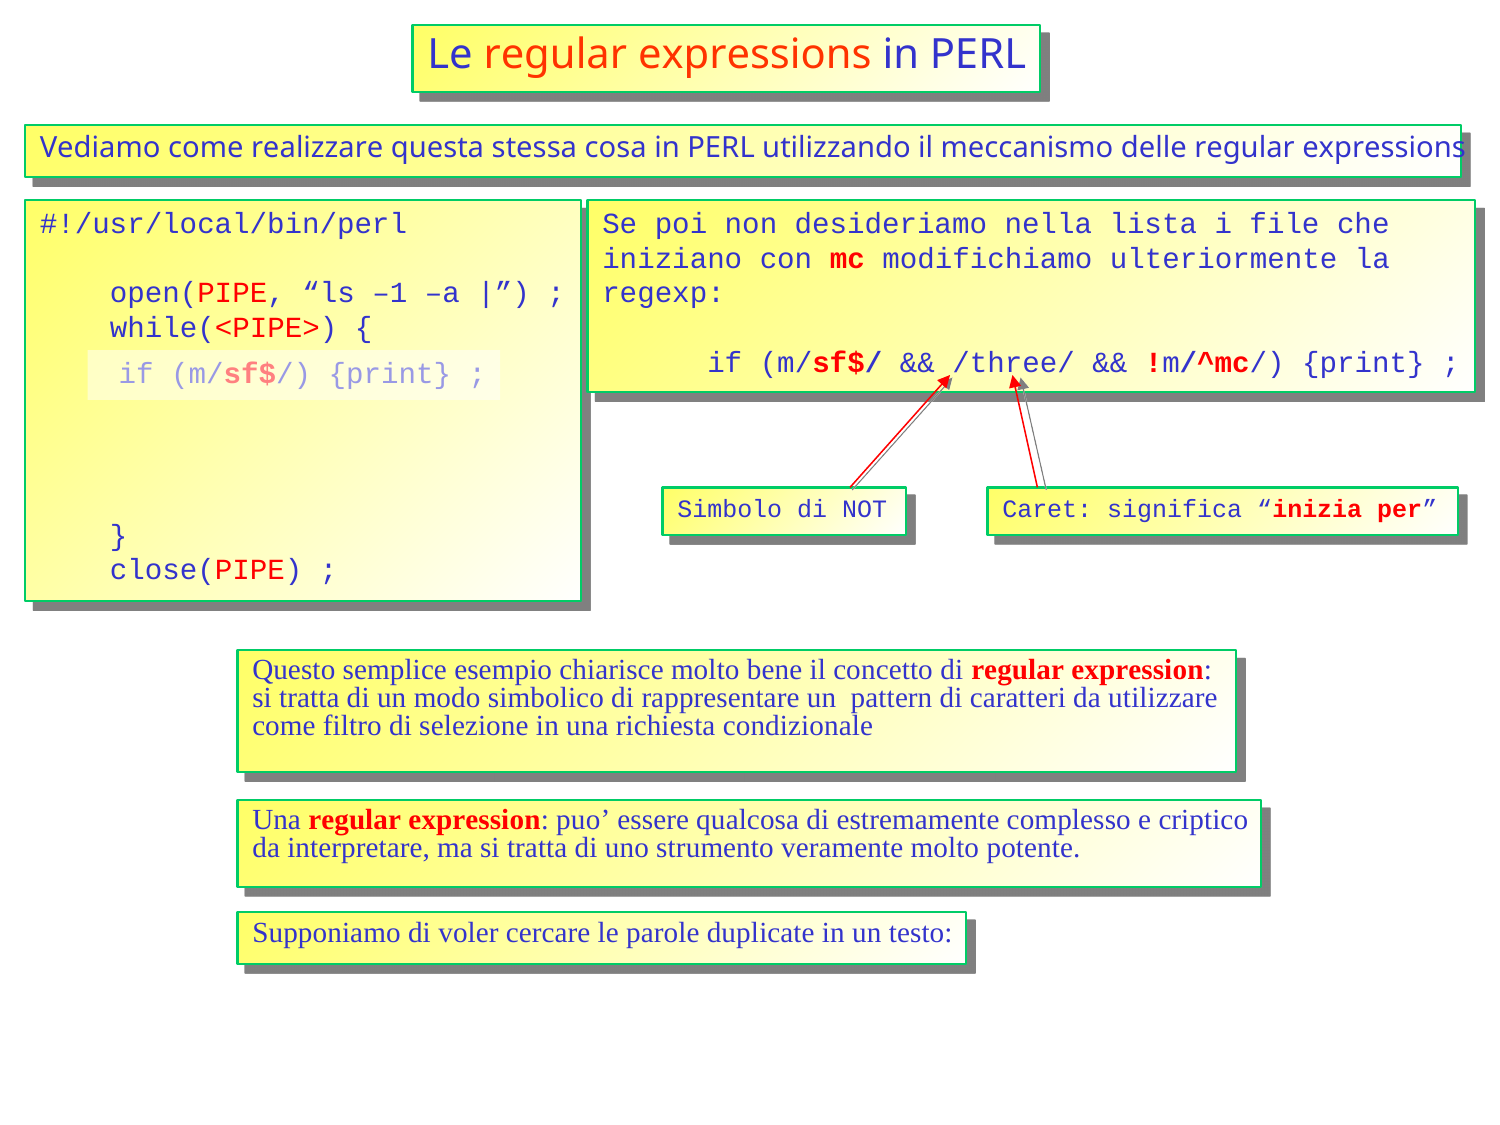

Le regular expressions in PERL
Vediamo come realizzare questa stessa cosa in PERL utilizzando il meccanismo delle regular expressions
#!/usr/local/bin/perl
 open(PIPE, “ls –1 –a |”) ;
 while(<PIPE>) {
 }
 close(PIPE) ;
Se poi non desideriamo nella lista i file che
iniziano con mc modifichiamo ulteriormente la
regexp:
 if (m/sf$/ && /three/ && !m/^mc/) {print} ;
if (m/sf$/) {print} ;
Simbolo di NOT
Caret: significa “inizia per”
Questo semplice esempio chiarisce molto bene il concetto di regular expression:
si tratta di un modo simbolico di rappresentare un pattern di caratteri da utilizzare
come filtro di selezione in una richiesta condizionale
Una regular expression: puo’ essere qualcosa di estremamente complesso e criptico
da interpretare, ma si tratta di uno strumento veramente molto potente.
Supponiamo di voler cercare le parole duplicate in un testo: